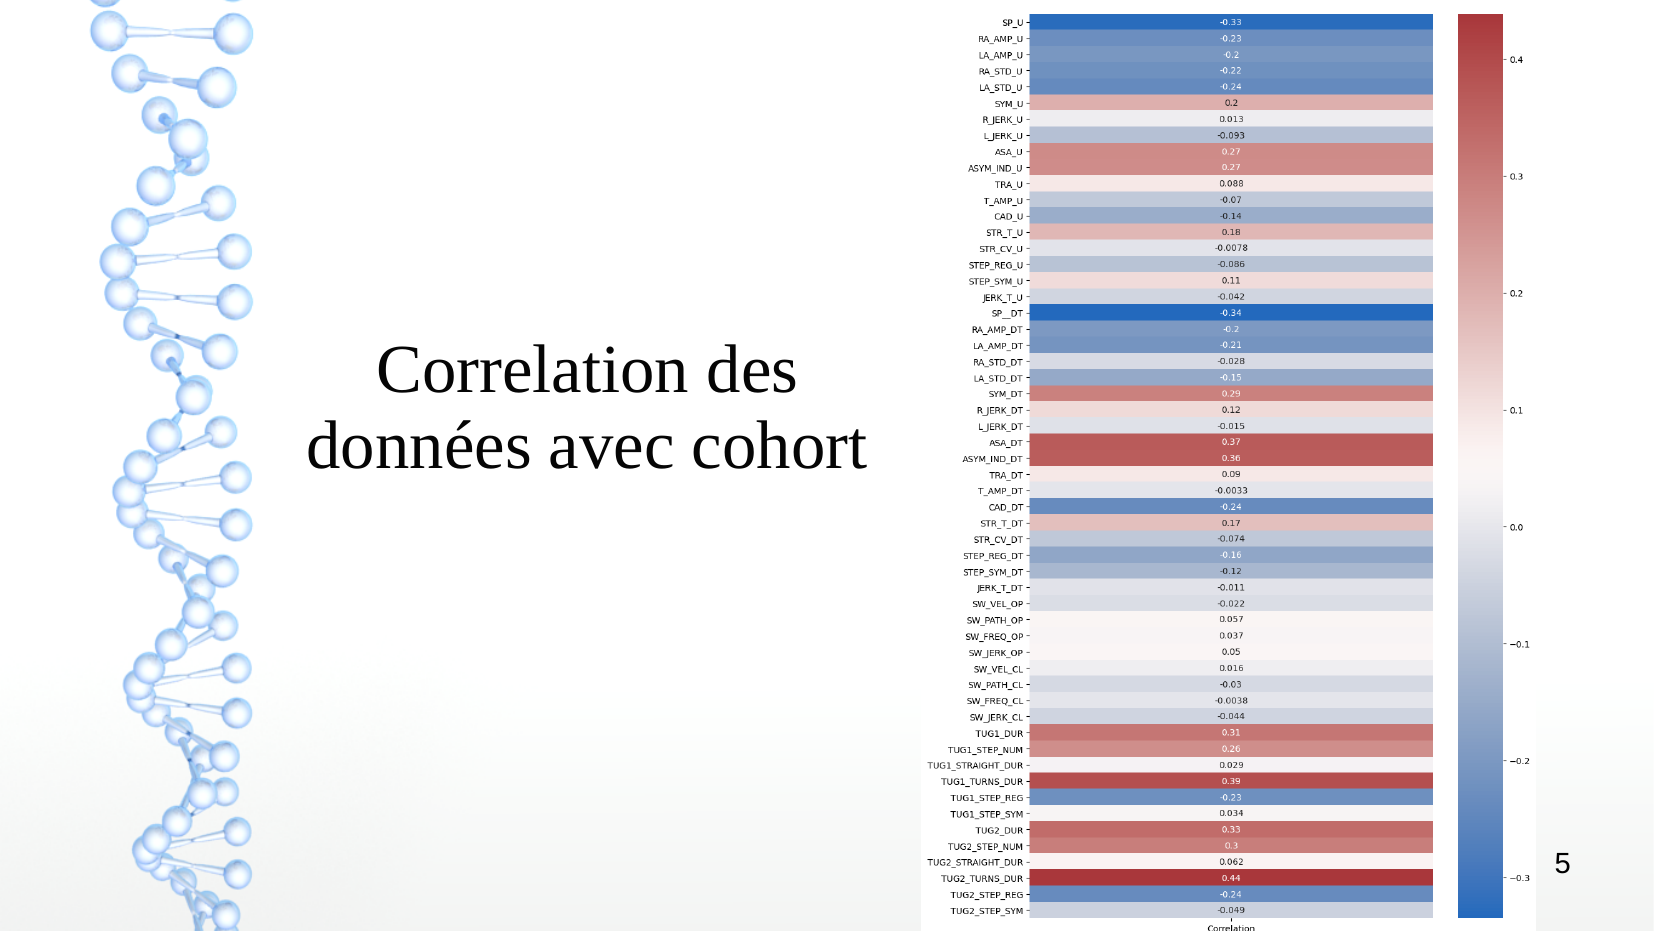

# Correlation des données avec cohort
5